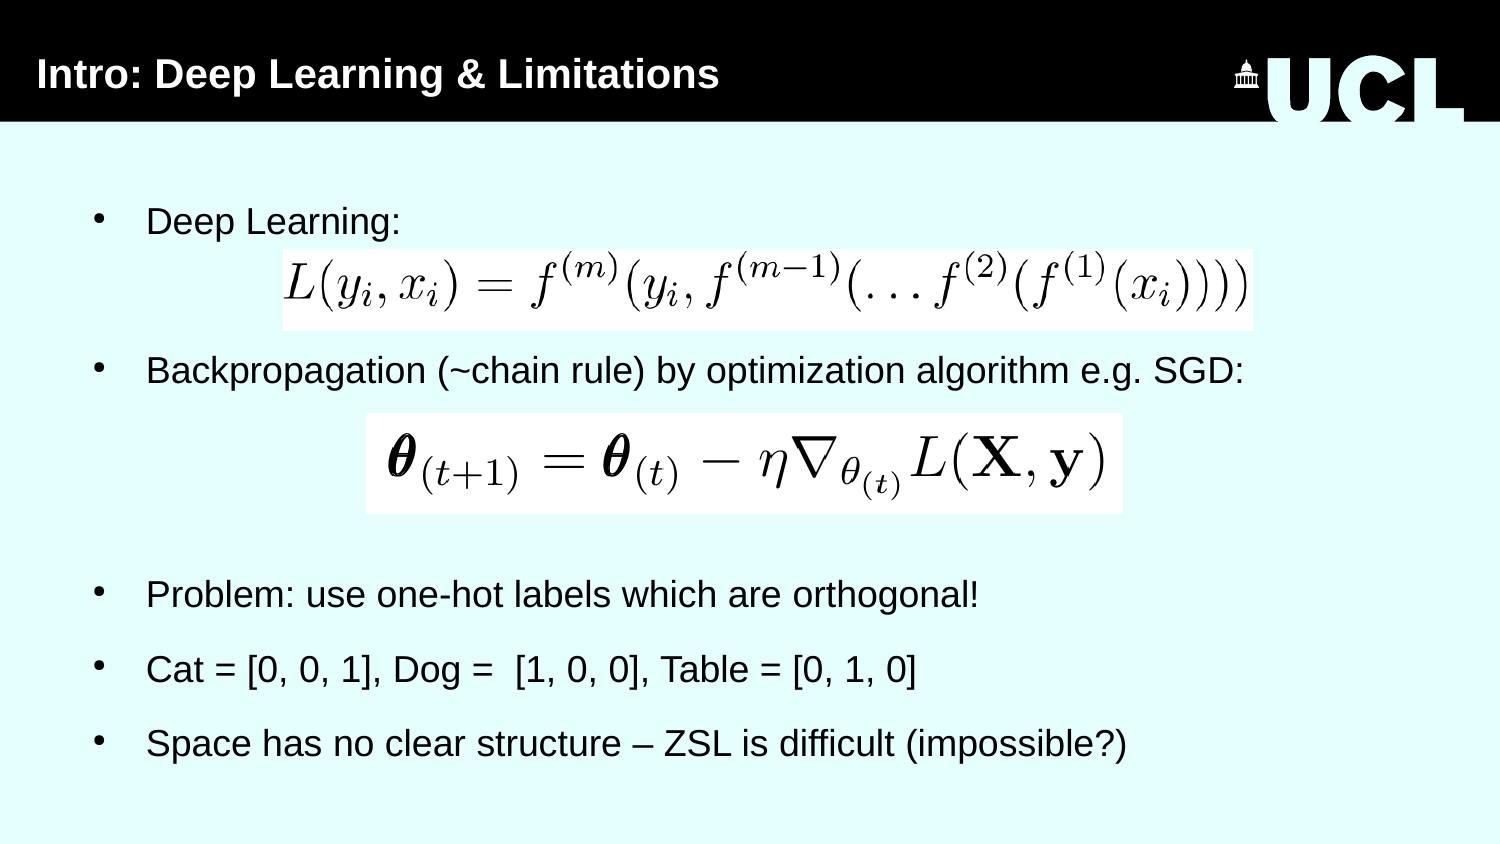

Intro: Deep Learning & Limitations
# Deep Learning:
Backpropagation (~chain rule) by optimization algorithm e.g. SGD:
Problem: use one-hot labels which are orthogonal!
Cat = [0, 0, 1], Dog = [1, 0, 0], Table = [0, 1, 0]
Space has no clear structure – ZSL is difficult (impossible?)